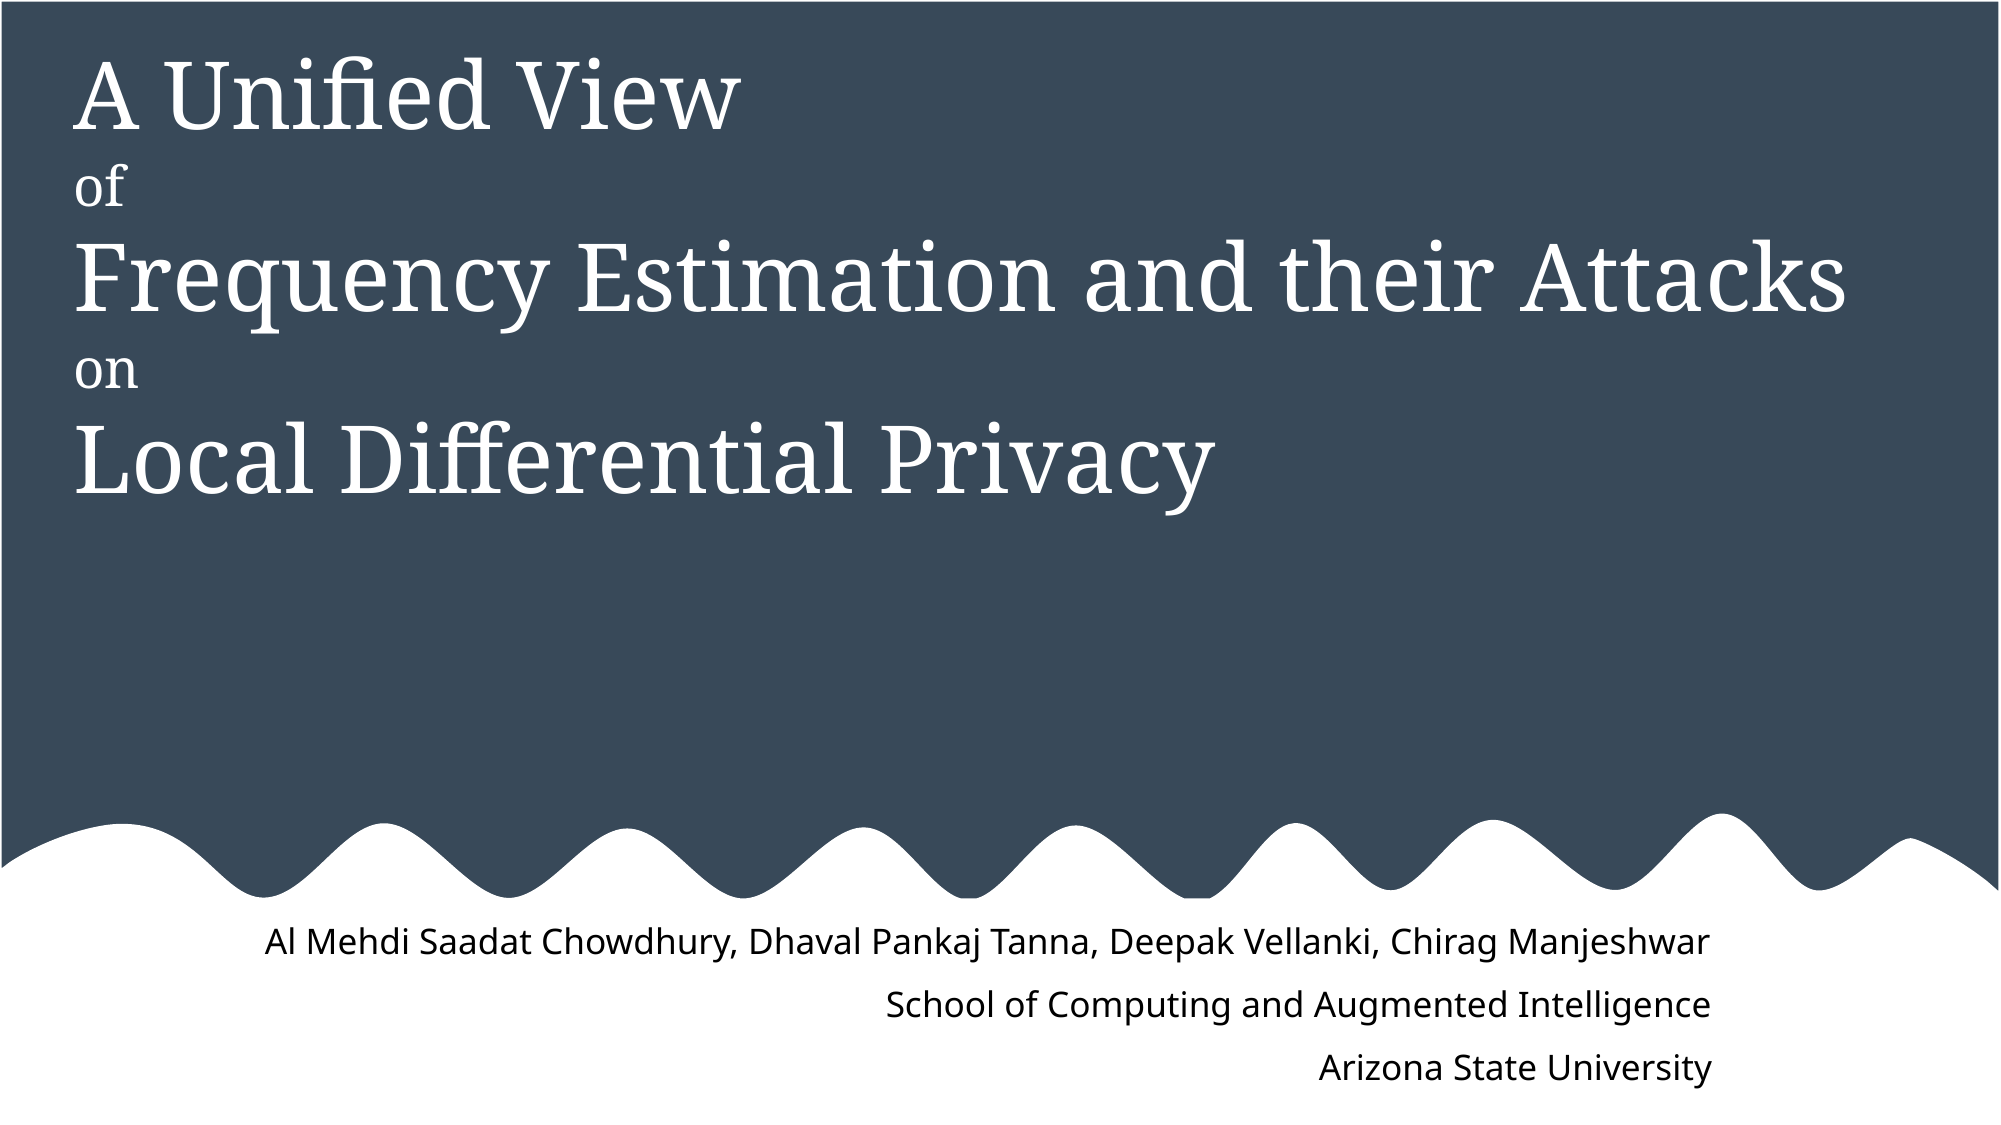

# A Unified View of Frequency Estimation and their Attacks on Local Differential Privacy
Al Mehdi Saadat Chowdhury, Dhaval Pankaj Tanna, Deepak Vellanki, Chirag Manjeshwar
School of Computing and Augmented Intelligence
Arizona State University